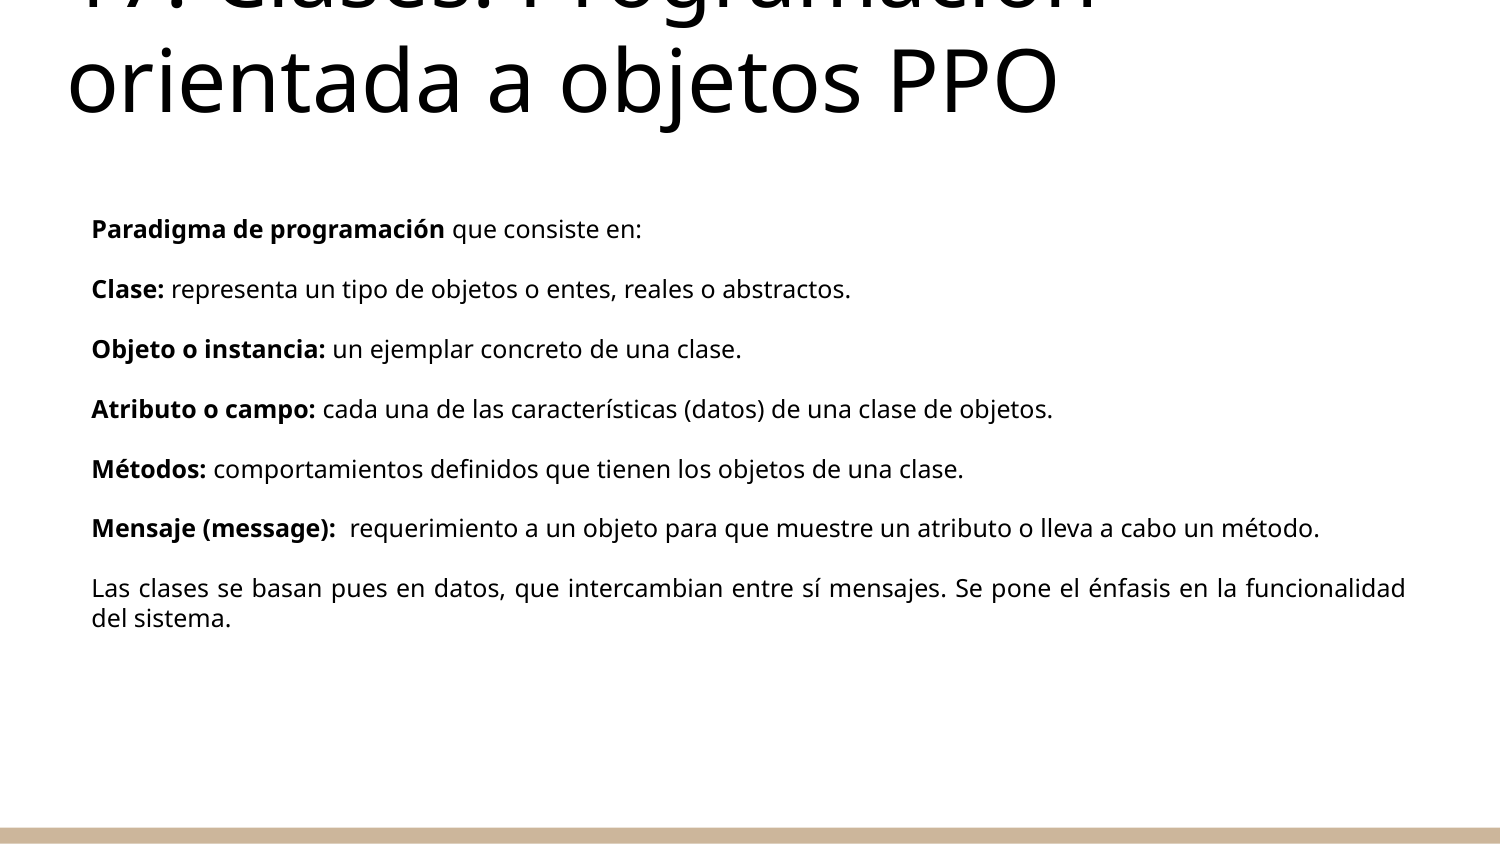

# 17. Clases. Programación orientada a objetos PPO
Paradigma de programación que consiste en:
Clase: representa un tipo de objetos o entes, reales o abstractos.
Objeto o instancia: un ejemplar concreto de una clase.
Atributo o campo: cada una de las características (datos) de una clase de objetos.
Métodos: comportamientos definidos que tienen los objetos de una clase.
Mensaje (message): requerimiento a un objeto para que muestre un atributo o lleva a cabo un método.
Las clases se basan pues en datos, que intercambian entre sí mensajes. Se pone el énfasis en la funcionalidad del sistema.